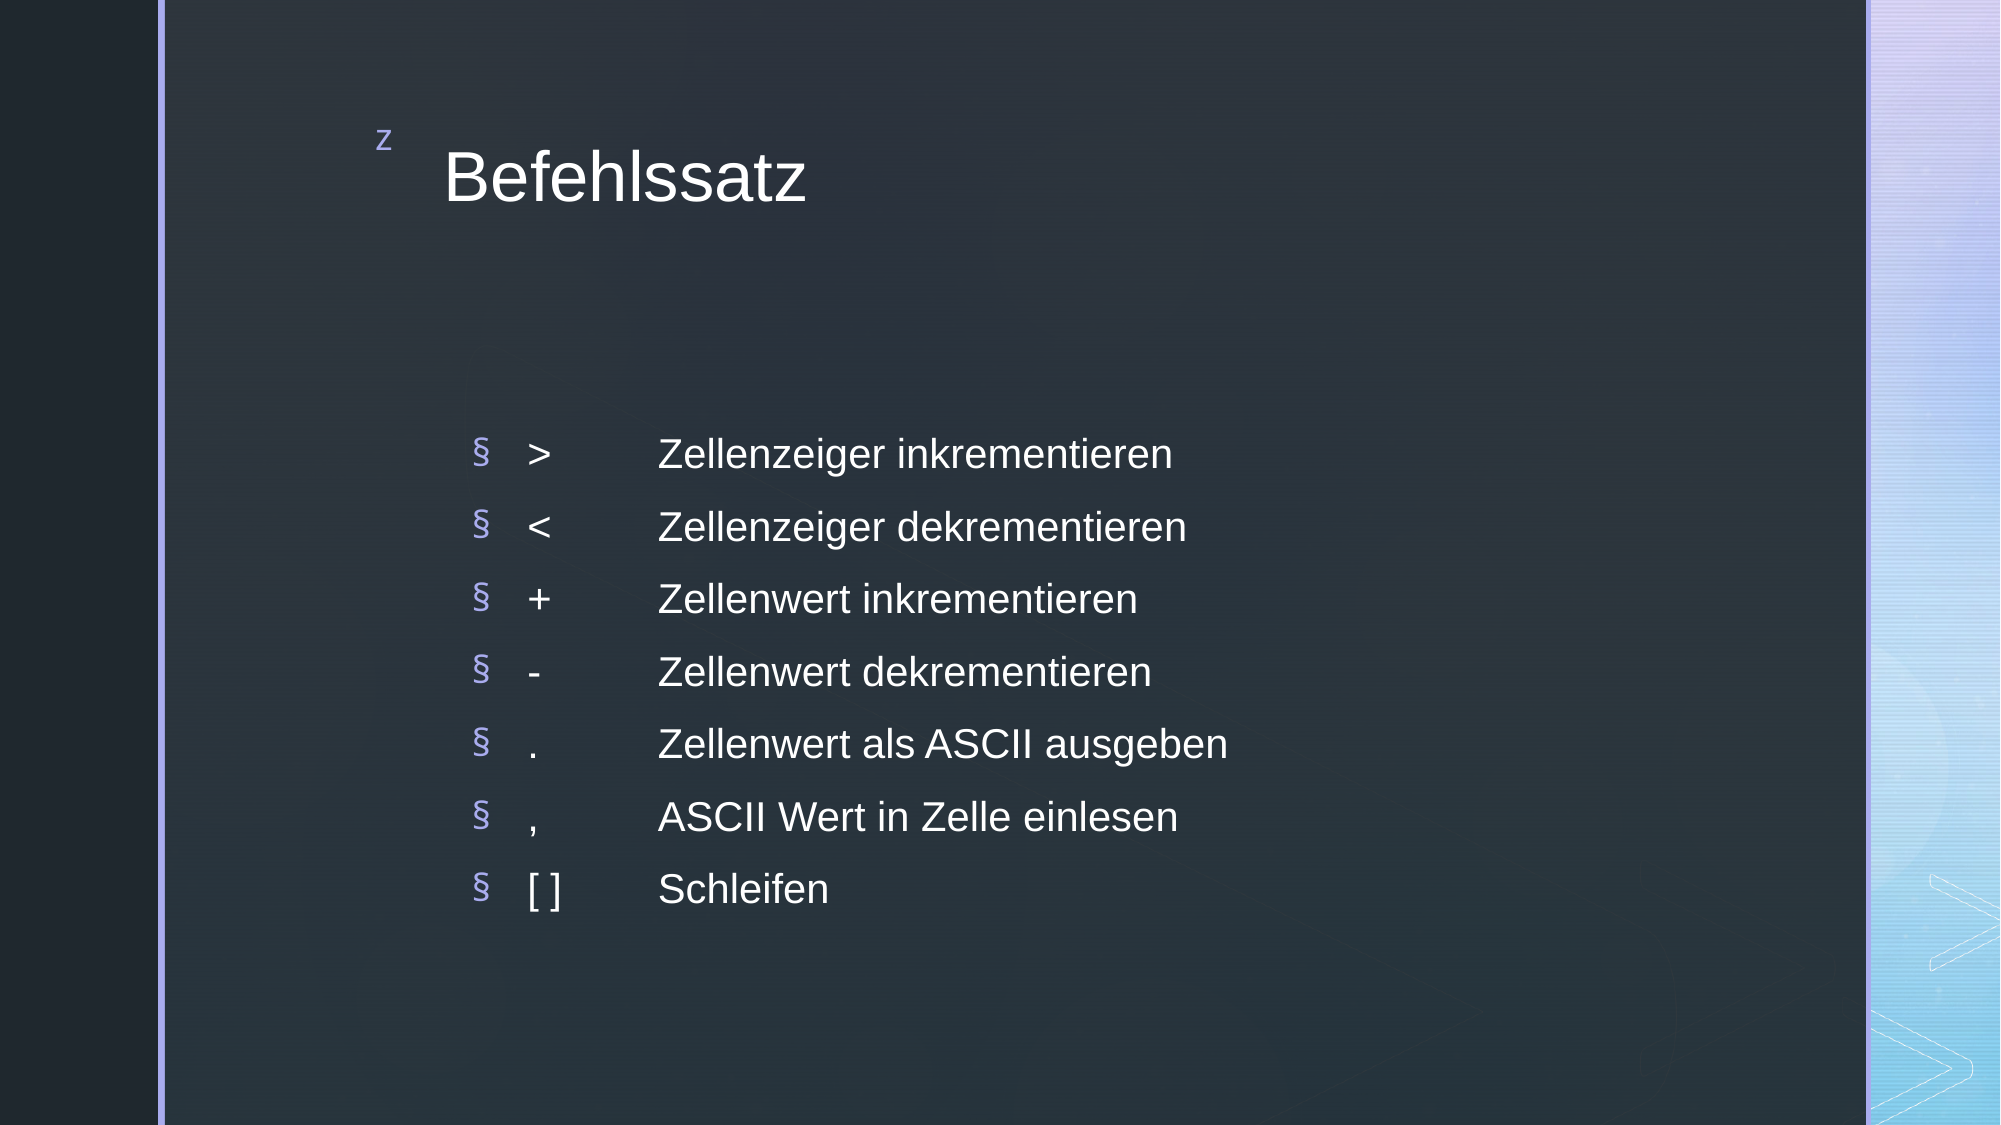

# Befehlssatz
>	Zellenzeiger inkrementieren
<	Zellenzeiger dekrementieren
+	Zellenwert inkrementieren
-	Zellenwert dekrementieren
.	Zellenwert als ASCII ausgeben
, 	ASCII Wert in Zelle einlesen
[ ] 	Schleifen